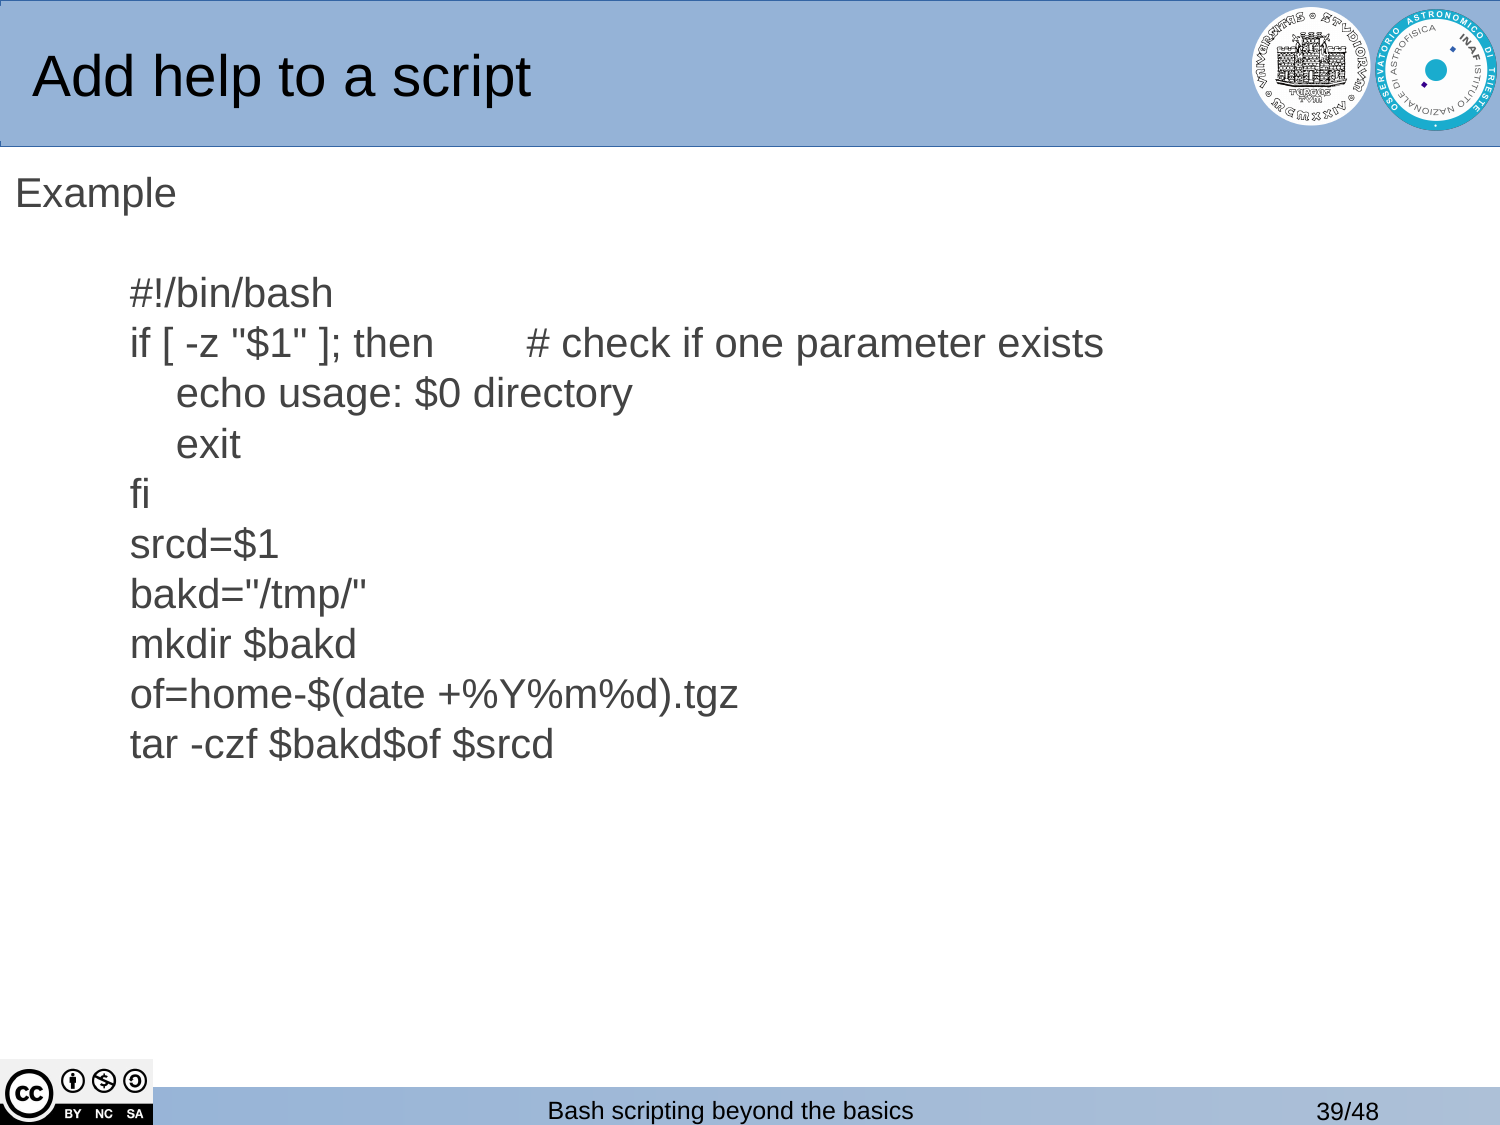

Add help to a script
# Example
 #!/bin/bash
 if [ -z "$1" ]; then # check if one parameter exists
 echo usage: $0 directory
 exit
 fi
 srcd=$1
 bakd="/tmp/"
 mkdir $bakd
 of=home-$(date +%Y%m%d).tgz
 tar -czf $bakd$of $srcd